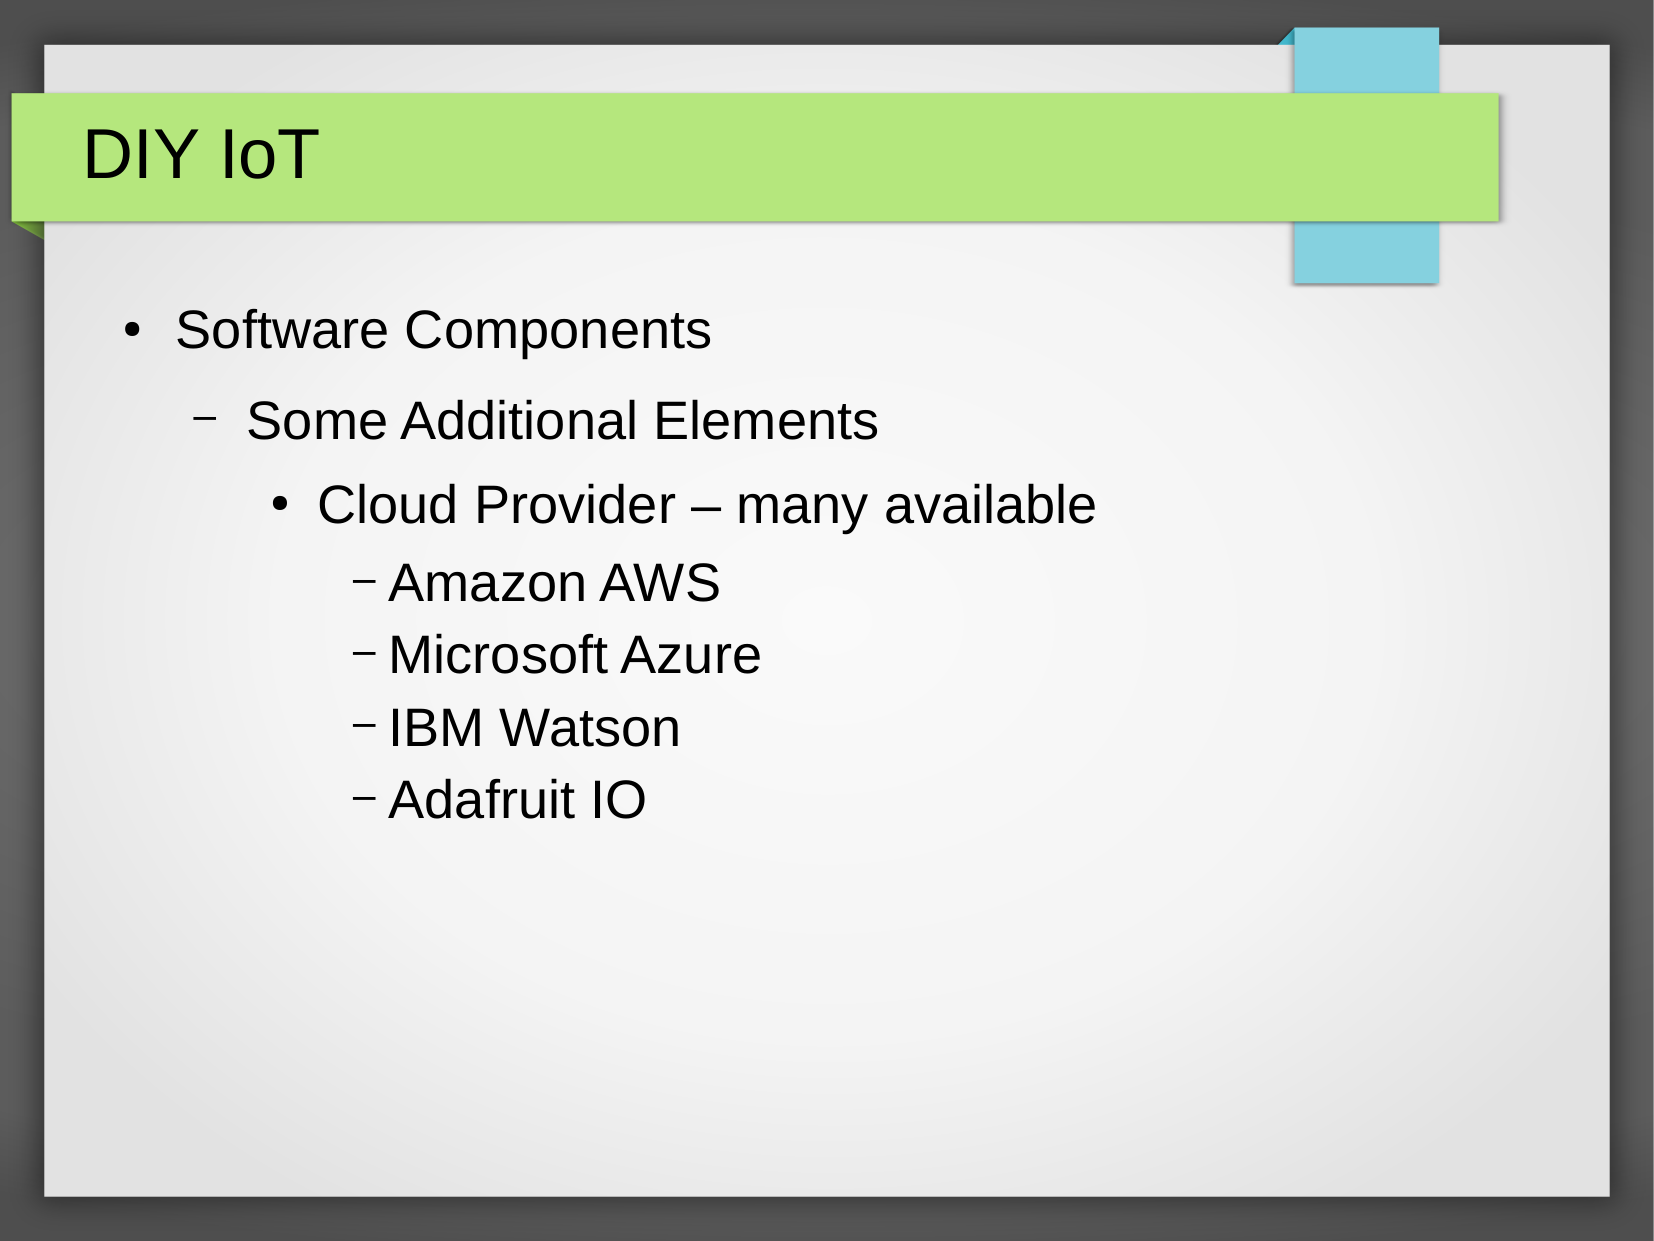

# DIY IoT
Software Components
Some Additional Elements
Cloud Provider – many available
Amazon AWS
Microsoft Azure
IBM Watson
Adafruit IO